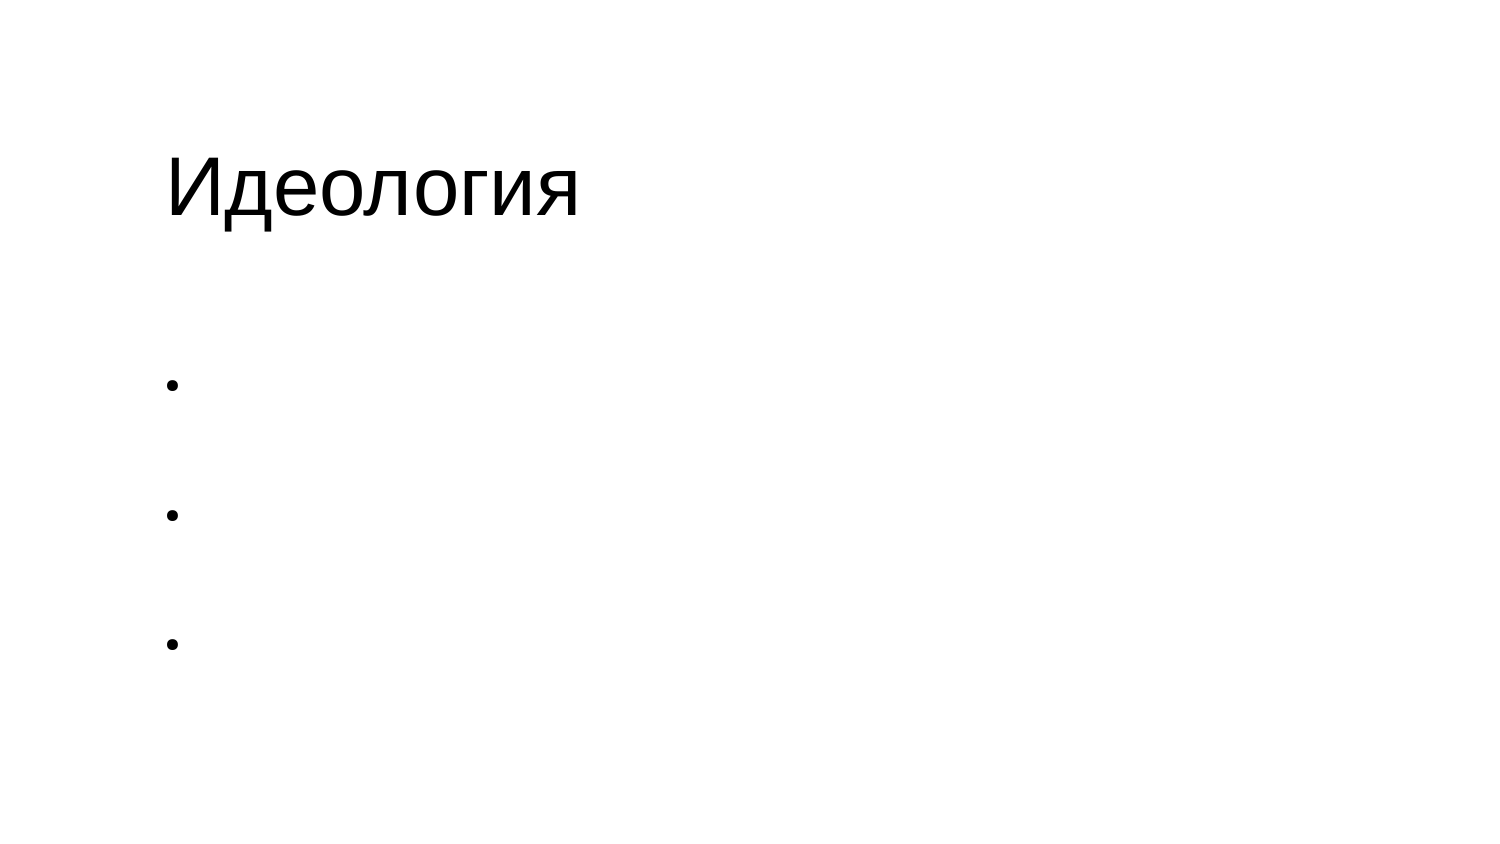

Идеология
# Простой и интуитивный. Основные операции в 1 линию. Простой и понятный синтаксис.
Расширяемый. Вы можете создавать собственные эффекты на Py
Portable. Построен поверх (Numpy and FFMPEG) и работает почти во всех linux и версиях Python.